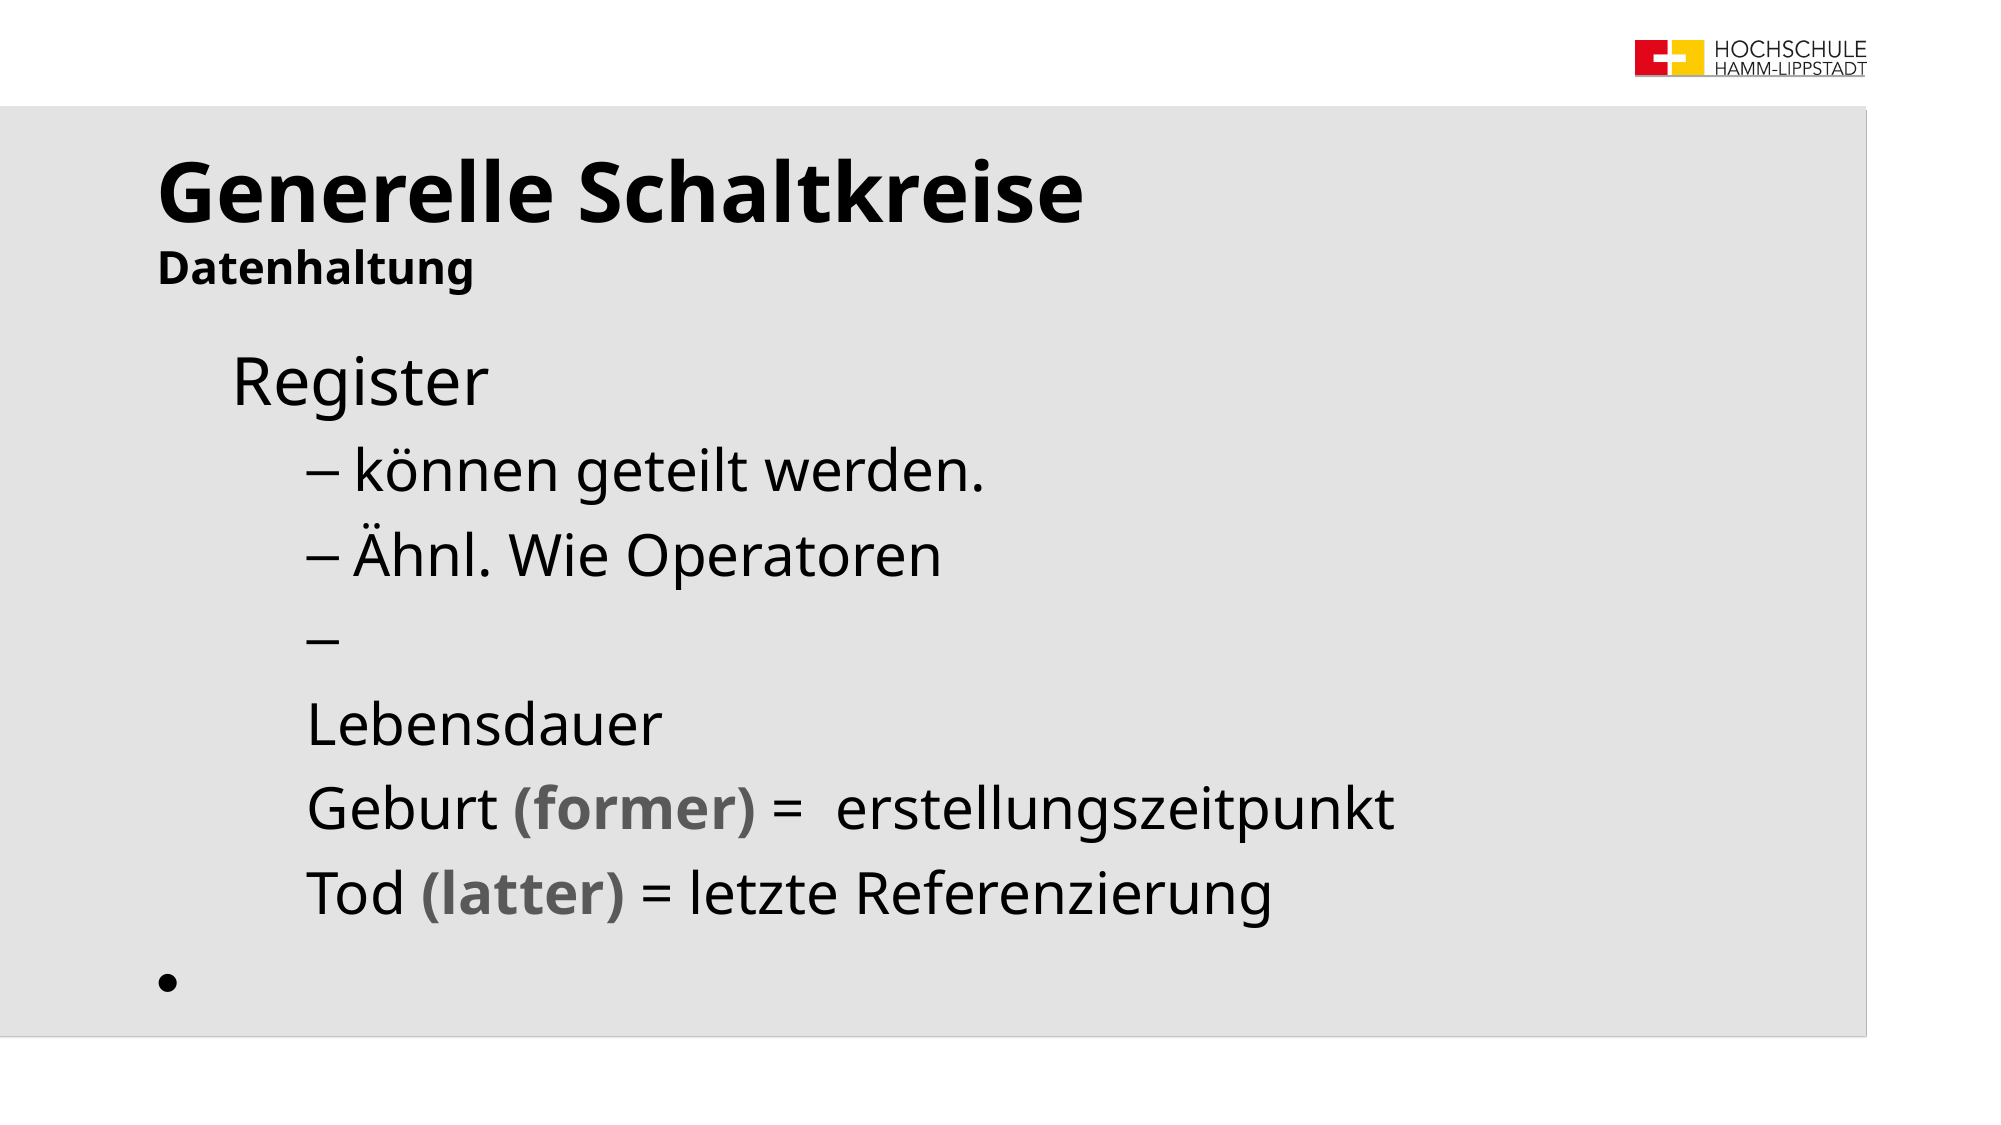

Generelle Schaltkreise
Datenhaltung
# Register
können geteilt werden.
Ähnl. Wie Operatoren
Lebensdauer
Geburt (former) = erstellungszeitpunkt
Tod (latter) = letzte Referenzierung